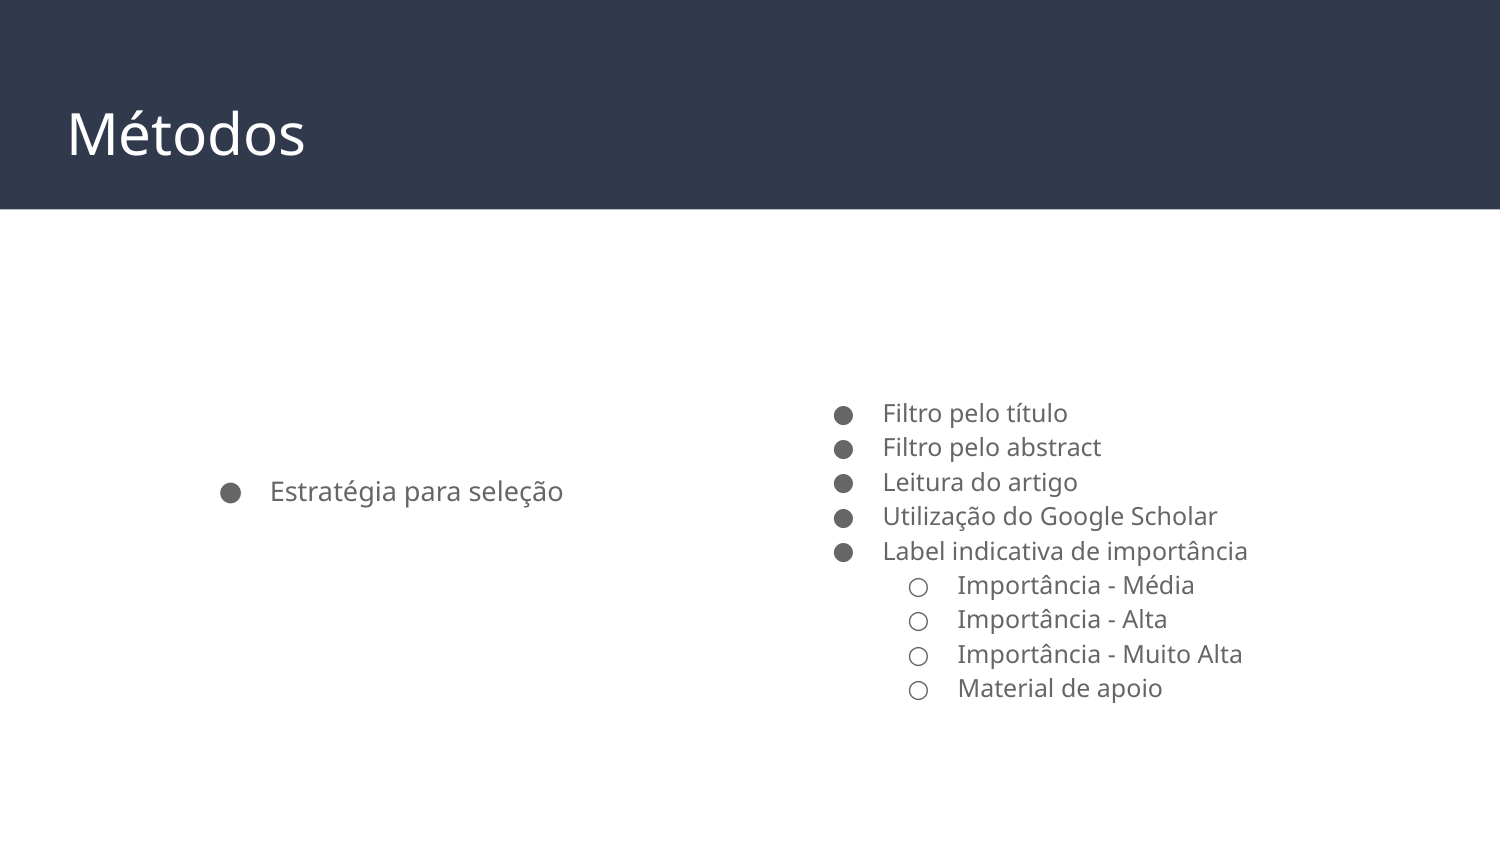

# Métodos
Estratégia para seleção
Filtro pelo título
Filtro pelo abstract
Leitura do artigo
Utilização do Google Scholar
Label indicativa de importância
Importância - Média
Importância - Alta
Importância - Muito Alta
Material de apoio